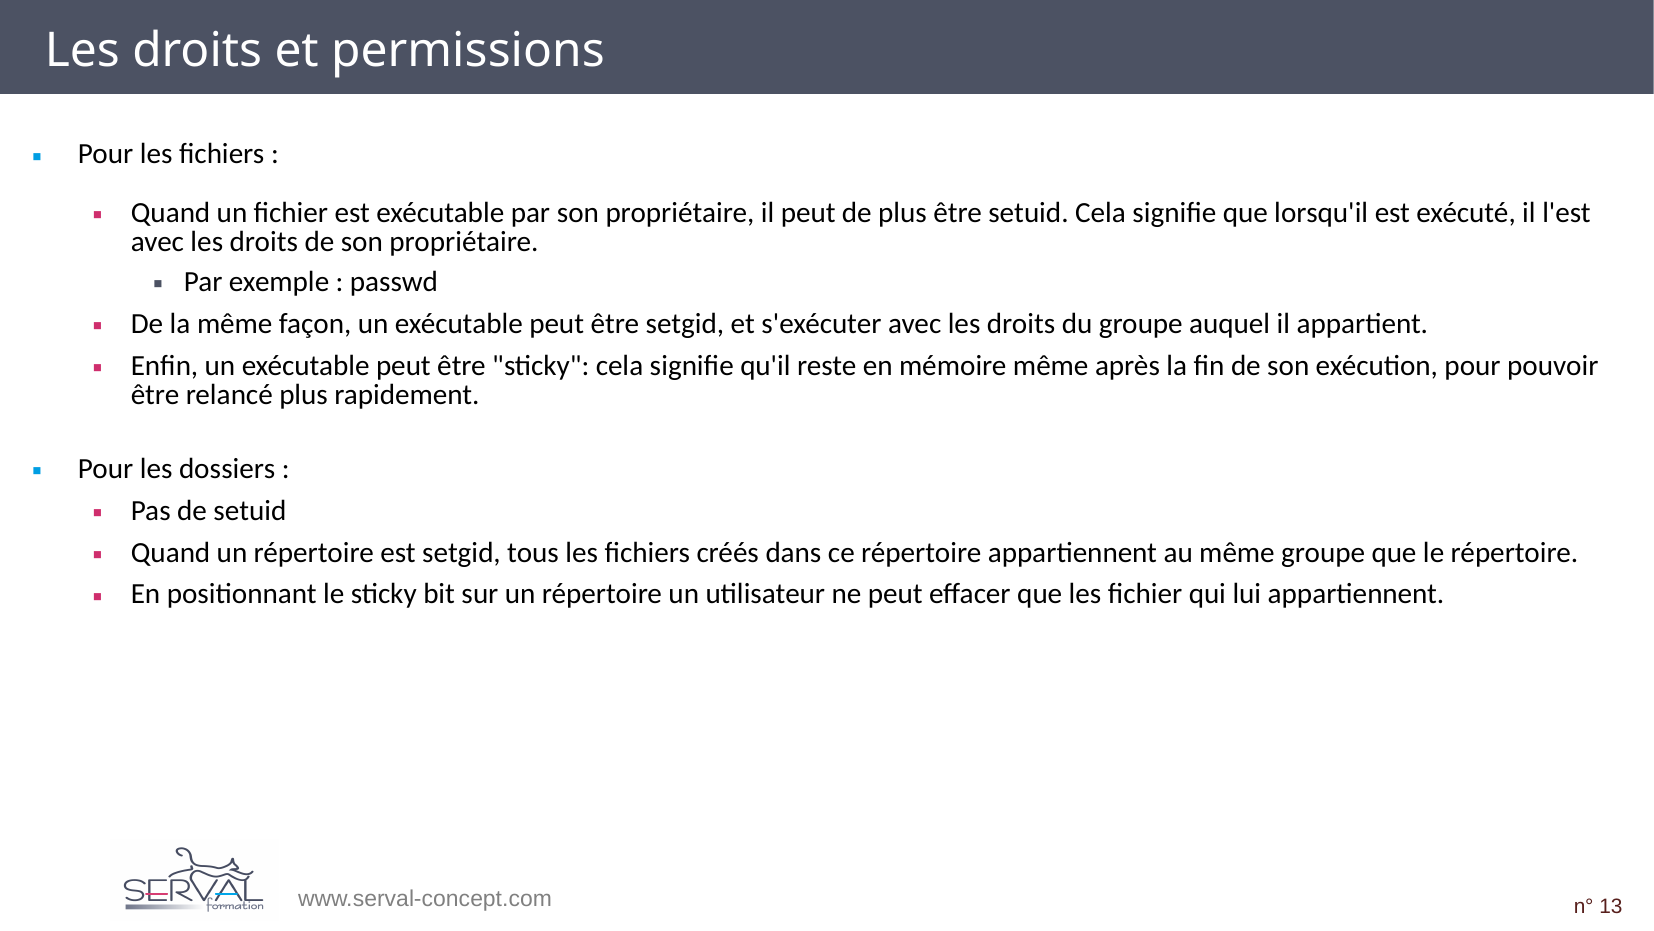

Les droits et permissions
# Pour les fichiers :
Quand un fichier est exécutable par son propriétaire, il peut de plus être setuid. Cela signifie que lorsqu'il est exécuté, il l'est avec les droits de son propriétaire.
Par exemple : passwd
De la même façon, un exécutable peut être setgid, et s'exécuter avec les droits du groupe auquel il appartient.
Enfin, un exécutable peut être "sticky": cela signifie qu'il reste en mémoire même après la fin de son exécution, pour pouvoir être relancé plus rapidement.
Pour les dossiers :
Pas de setuid
Quand un répertoire est setgid, tous les fichiers créés dans ce répertoire appartiennent au même groupe que le répertoire.
En positionnant le sticky bit sur un répertoire un utilisateur ne peut effacer que les fichier qui lui appartiennent.